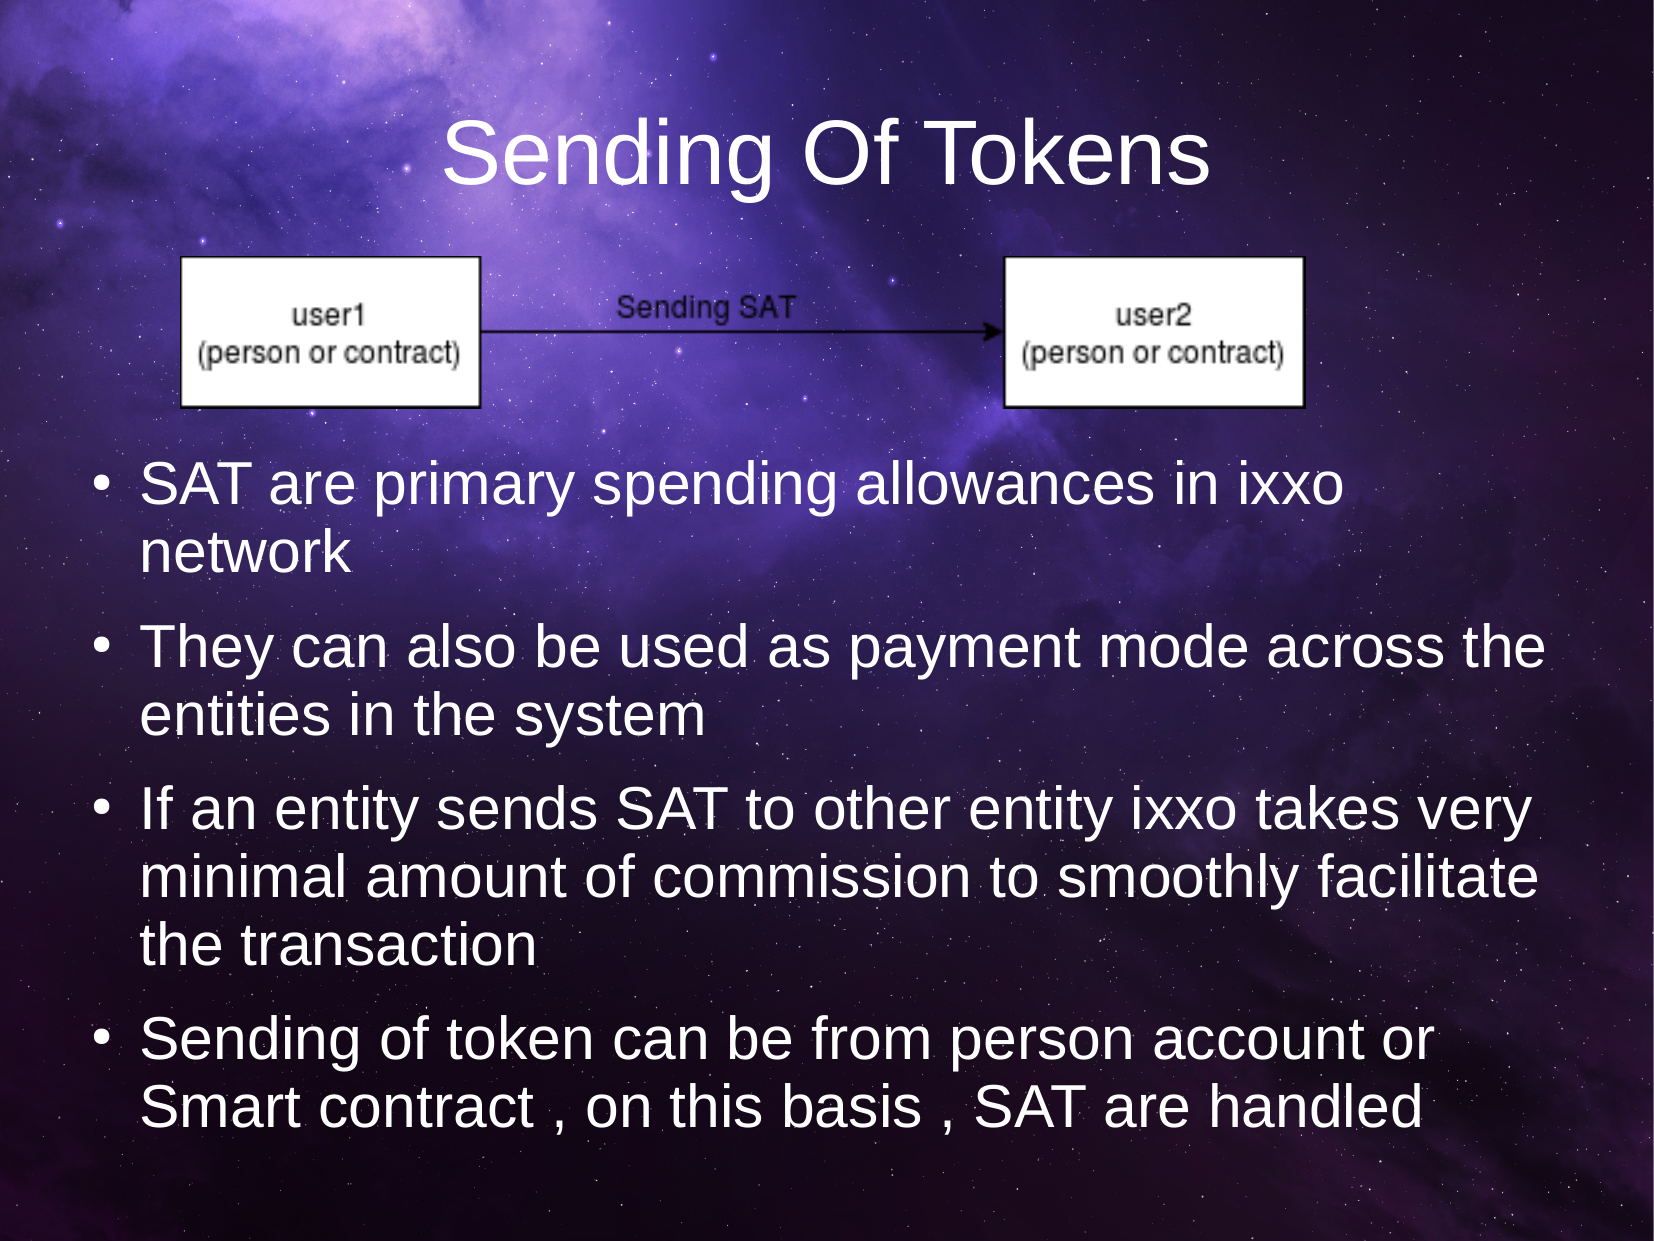

# Sending Of Tokens
SAT are primary spending allowances in ixxo network
They can also be used as payment mode across the entities in the system
If an entity sends SAT to other entity ixxo takes very minimal amount of commission to smoothly facilitate the transaction
Sending of token can be from person account or Smart contract , on this basis , SAT are handled